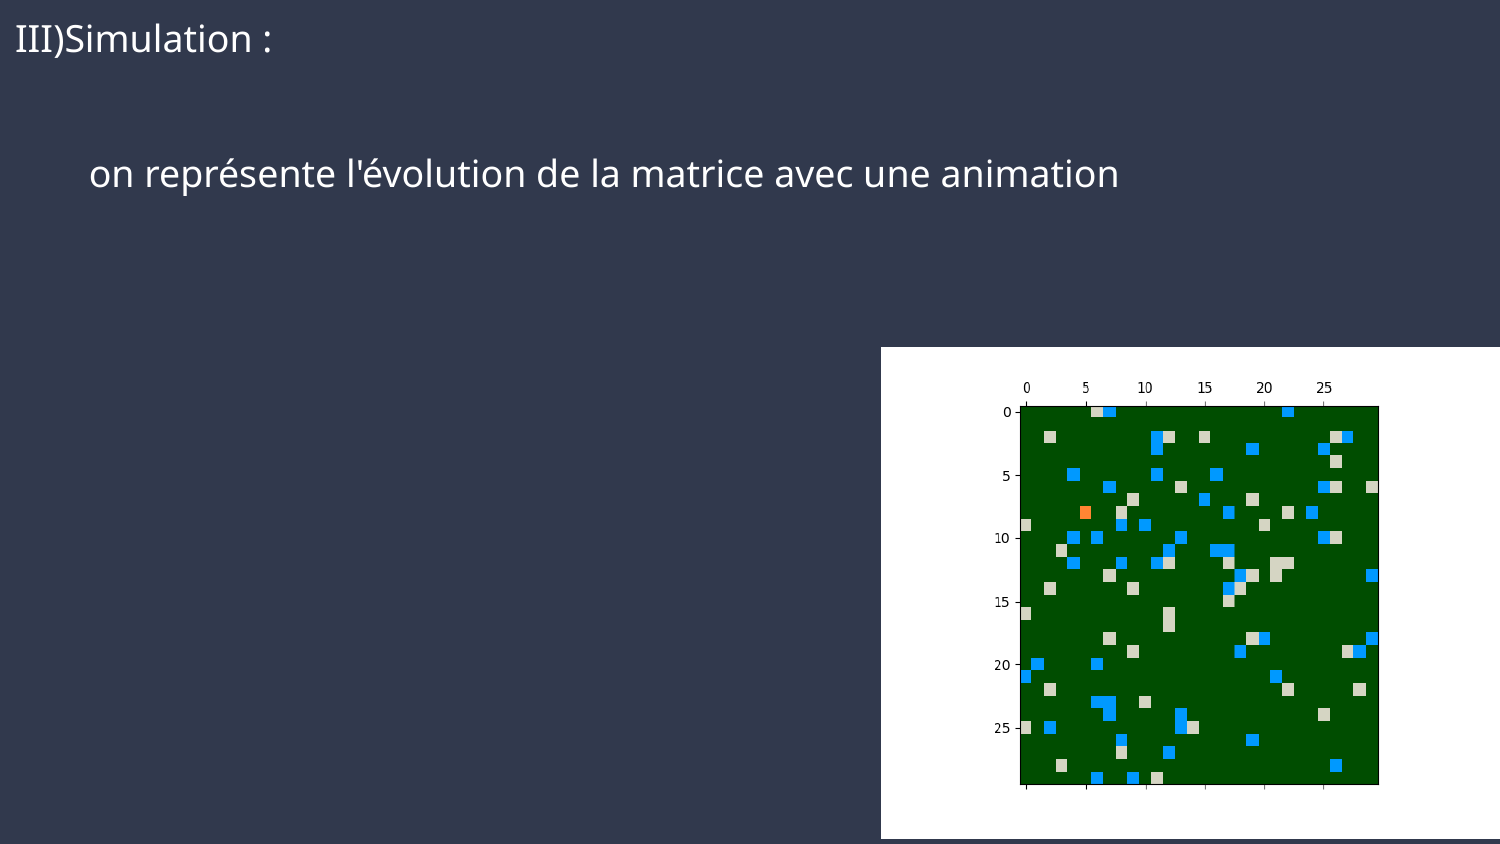

III)Simulation :
	on représente l'évolution de la matrice avec une animation
#